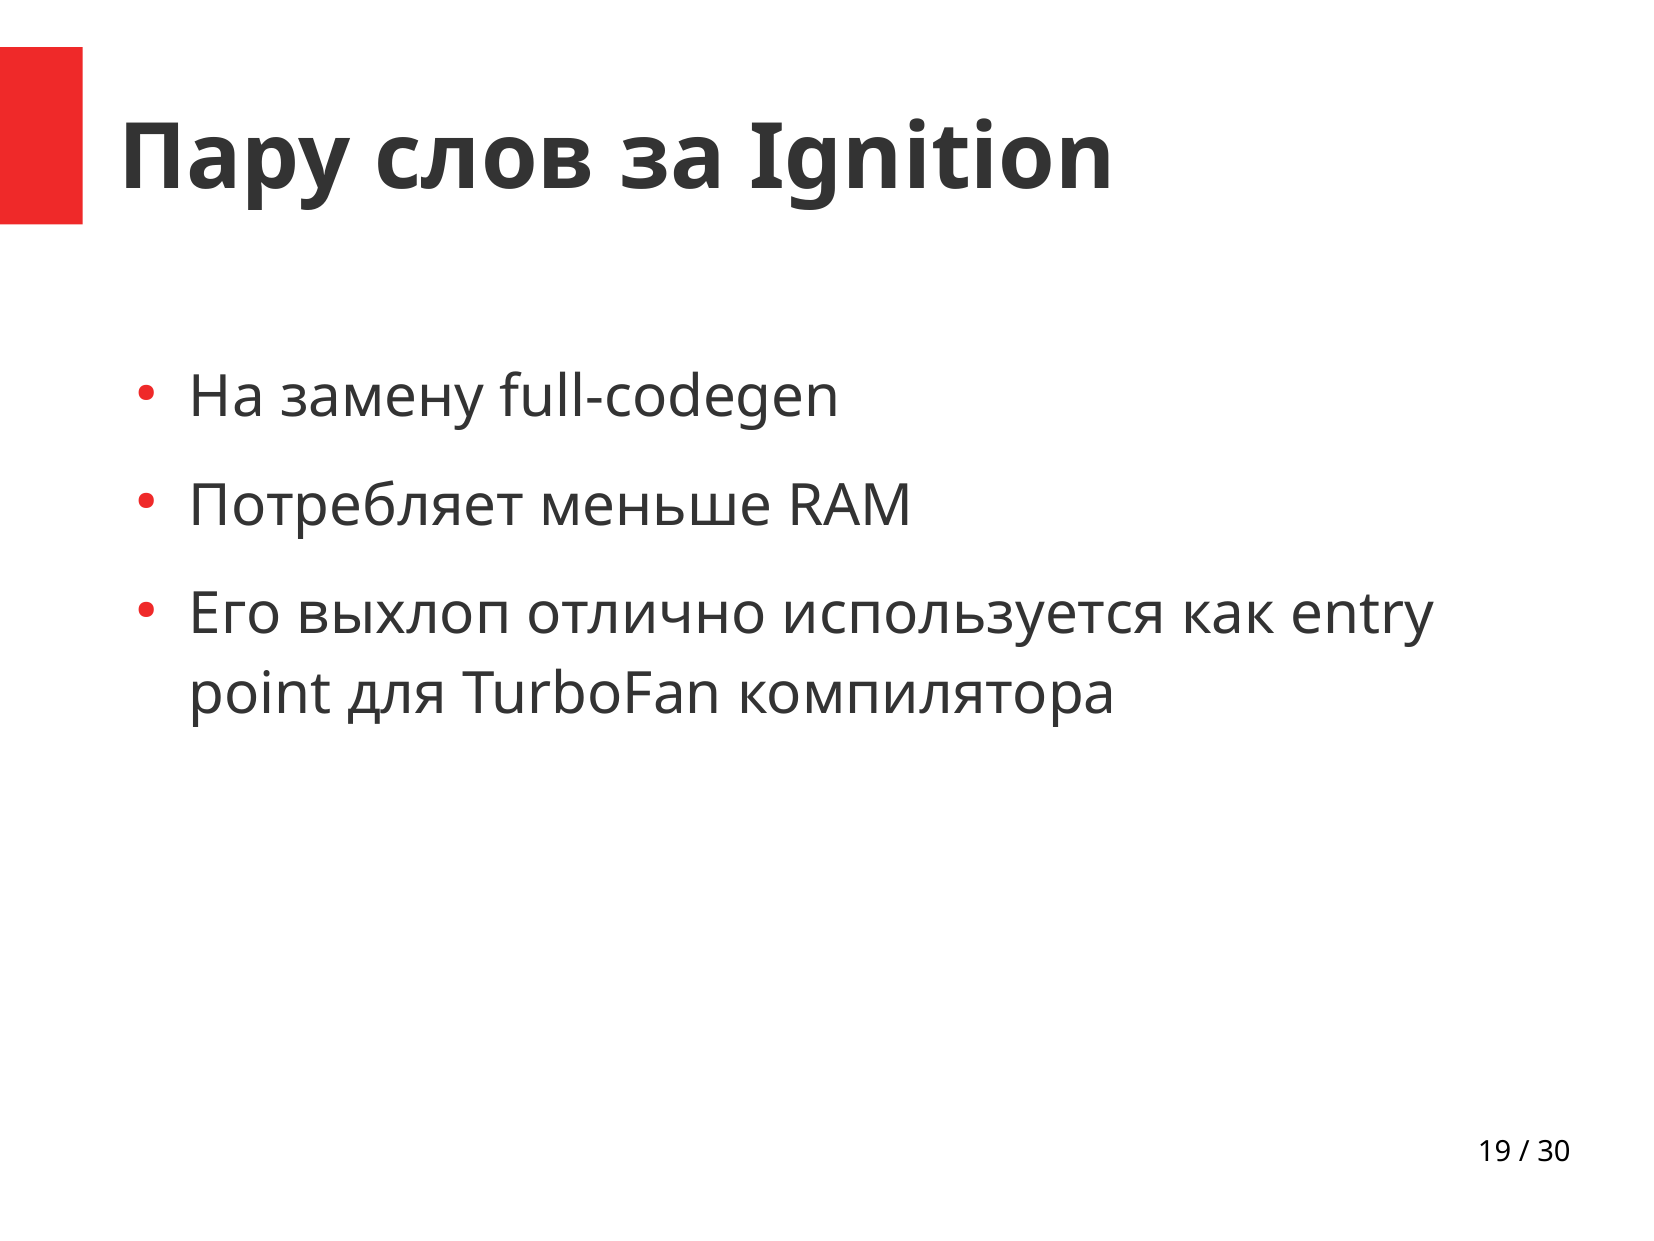

# Пару слов за Ignition
На замену full-codegen
Потребляет меньше RAM
Его выхлоп отлично используется как entry point для TurboFan компилятора
19